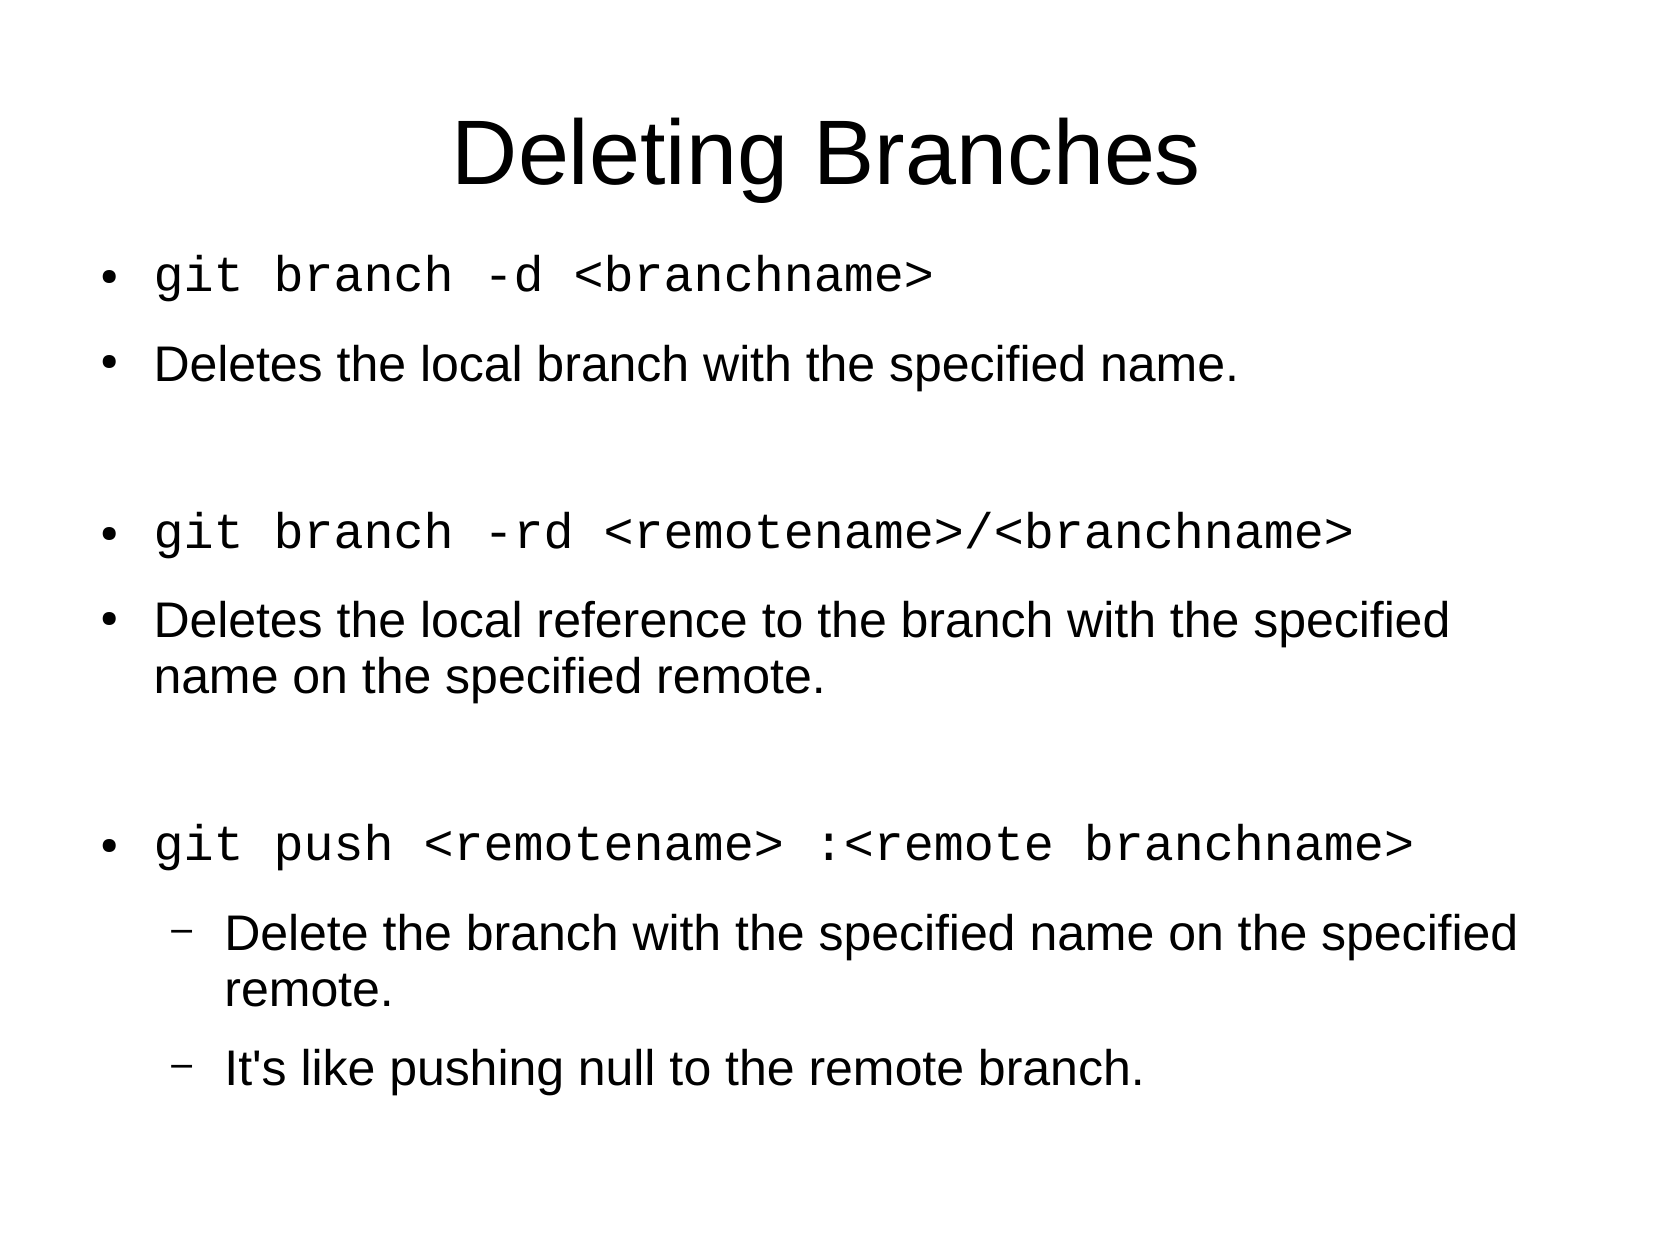

# Deleting Branches
git branch -d <branchname>
Deletes the local branch with the specified name.
git branch -rd <remotename>/<branchname>
Deletes the local reference to the branch with the specified name on the specified remote.
git push <remotename> :<remote branchname>
Delete the branch with the specified name on the specified remote.
It's like pushing null to the remote branch.